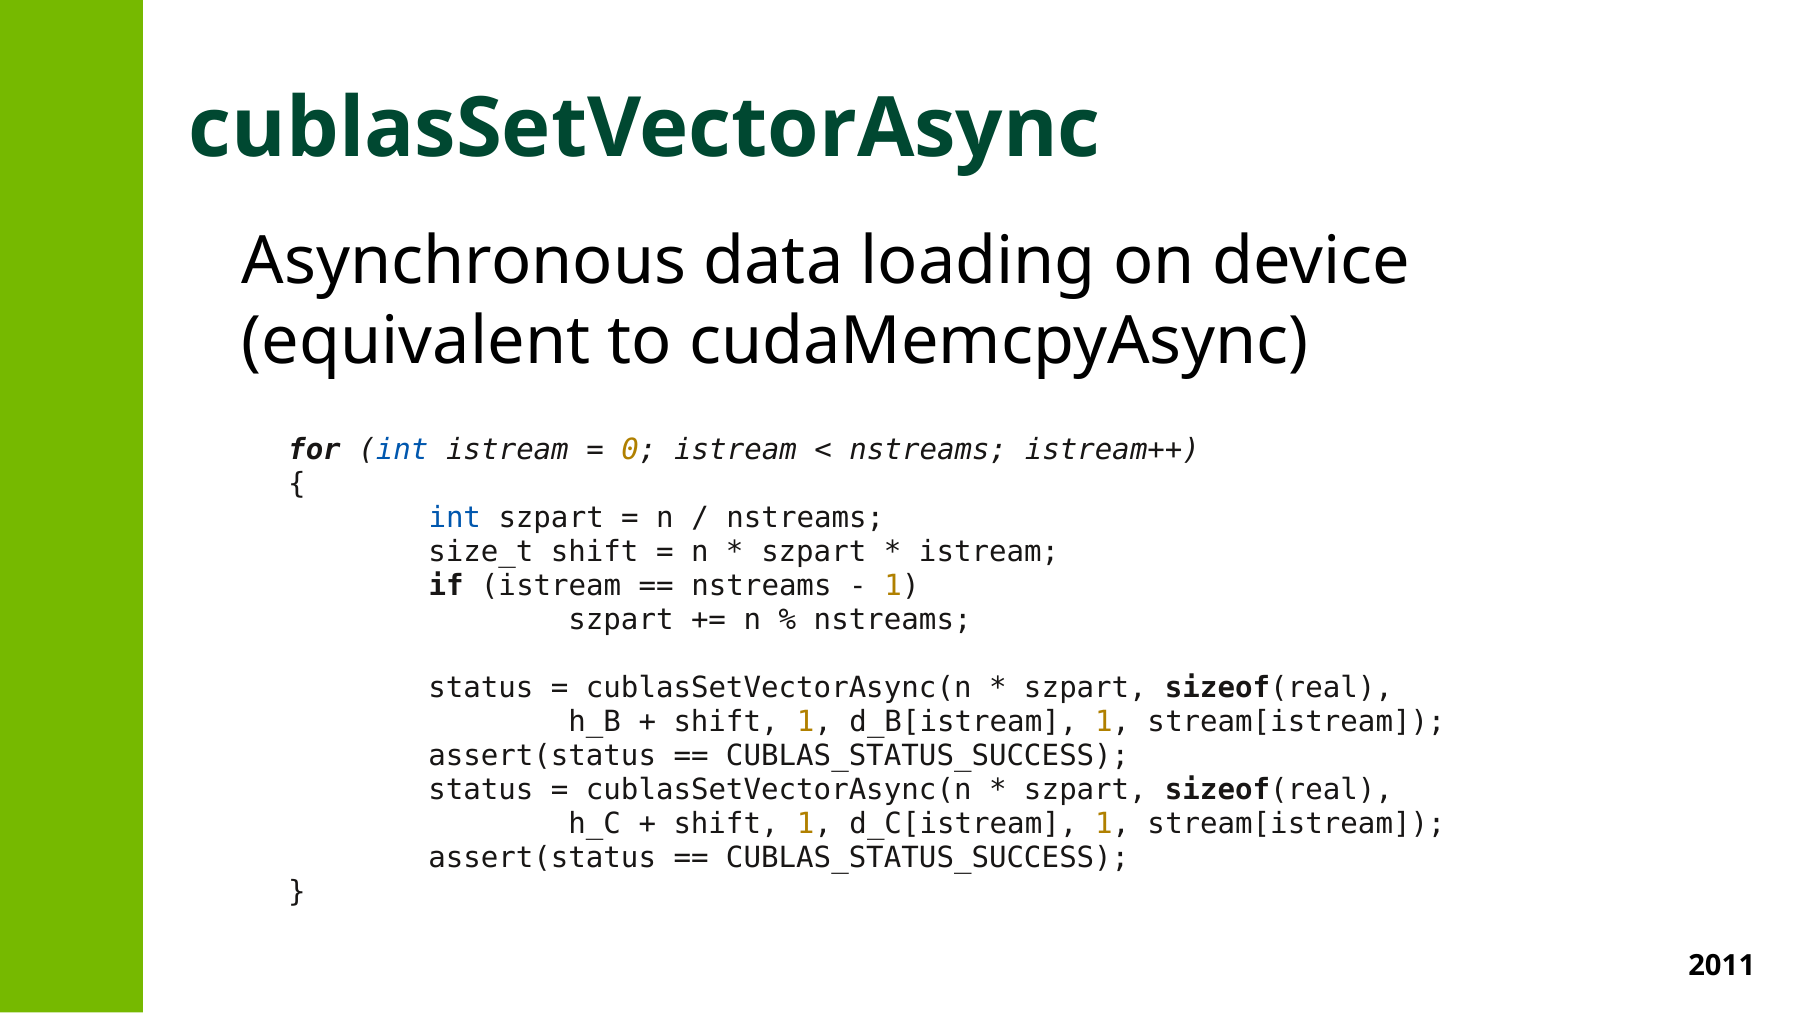

# cublasSetVectorAsync
Asynchronous data loading on device (equivalent to cudaMemcpyAsync)